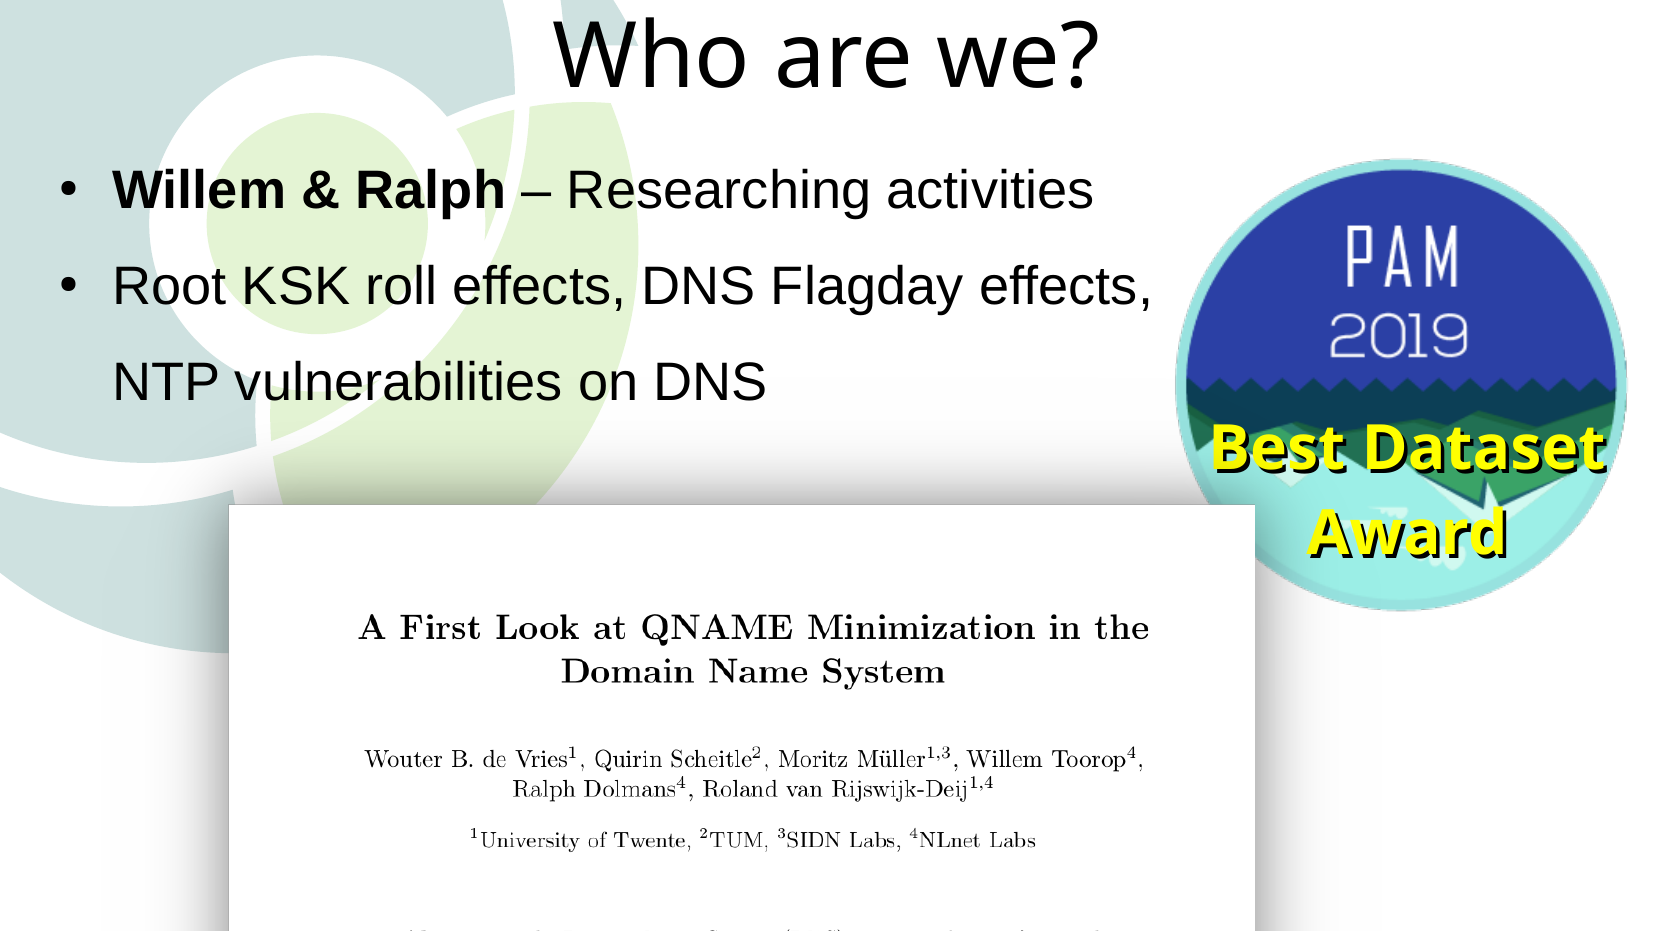

# Who are we?
Willem & Ralph – Researching activities
Root KSK roll effects, DNS Flagday effects,
NTP vulnerabilities on DNS
Best Dataset
Award